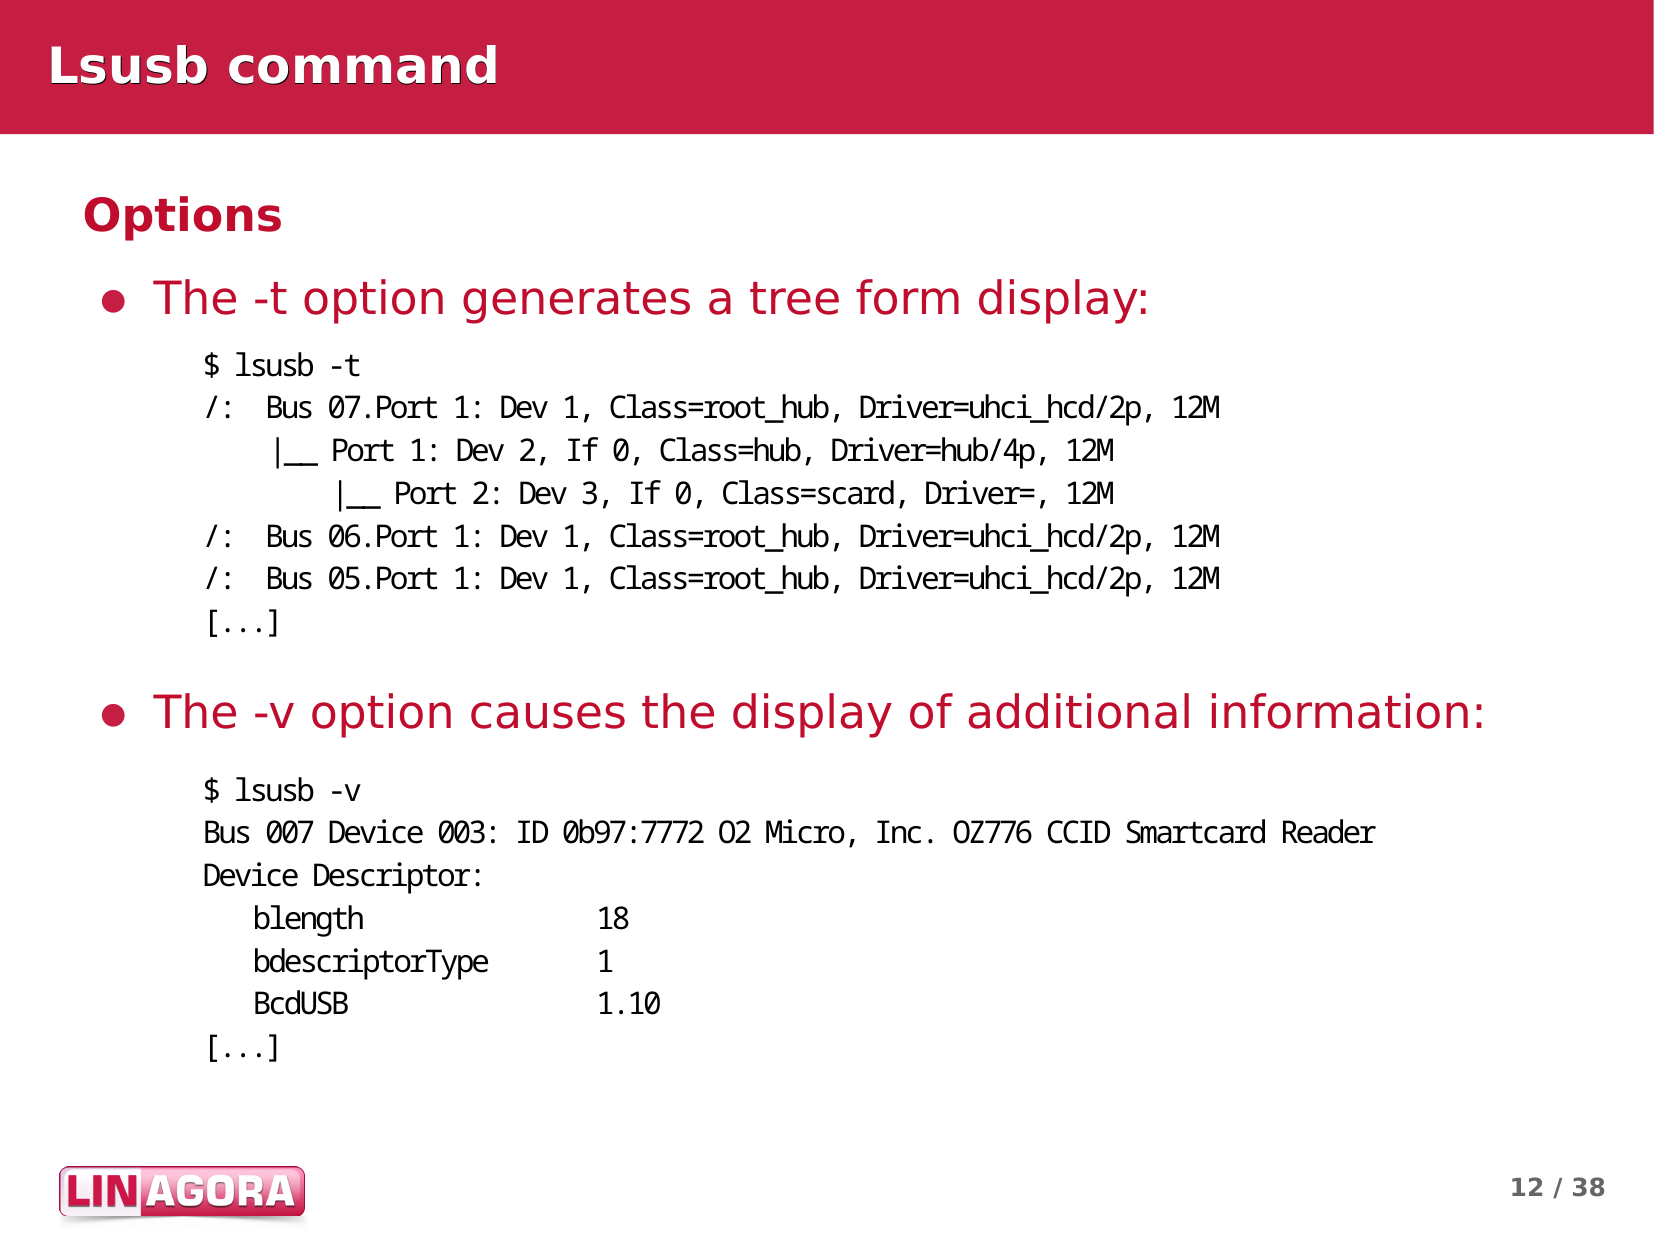

# Lsusb command
Options
The -t option generates a tree form display:
The -v option causes the display of additional information:
| $ lsusb -t /: Bus 07.Port 1: Dev 1, Class=root\_hub, Driver=uhci\_hcd/2p, 12M |\_\_ Port 1: Dev 2, If 0, Class=hub, Driver=hub/4p, 12M |\_\_ Port 2: Dev 3, If 0, Class=scard, Driver=, 12M /: Bus 06.Port 1: Dev 1, Class=root\_hub, Driver=uhci\_hcd/2p, 12M /: Bus 05.Port 1: Dev 1, Class=root\_hub, Driver=uhci\_hcd/2p, 12M [...] |
| --- |
| $ lsusb -v Bus 007 Device 003: ID 0b97:7772 O2 Micro, Inc. OZ776 CCID Smartcard Reader Device Descriptor: blength 18 bdescriptorType 1 BcdUSB 1.10 [...] |
| --- |